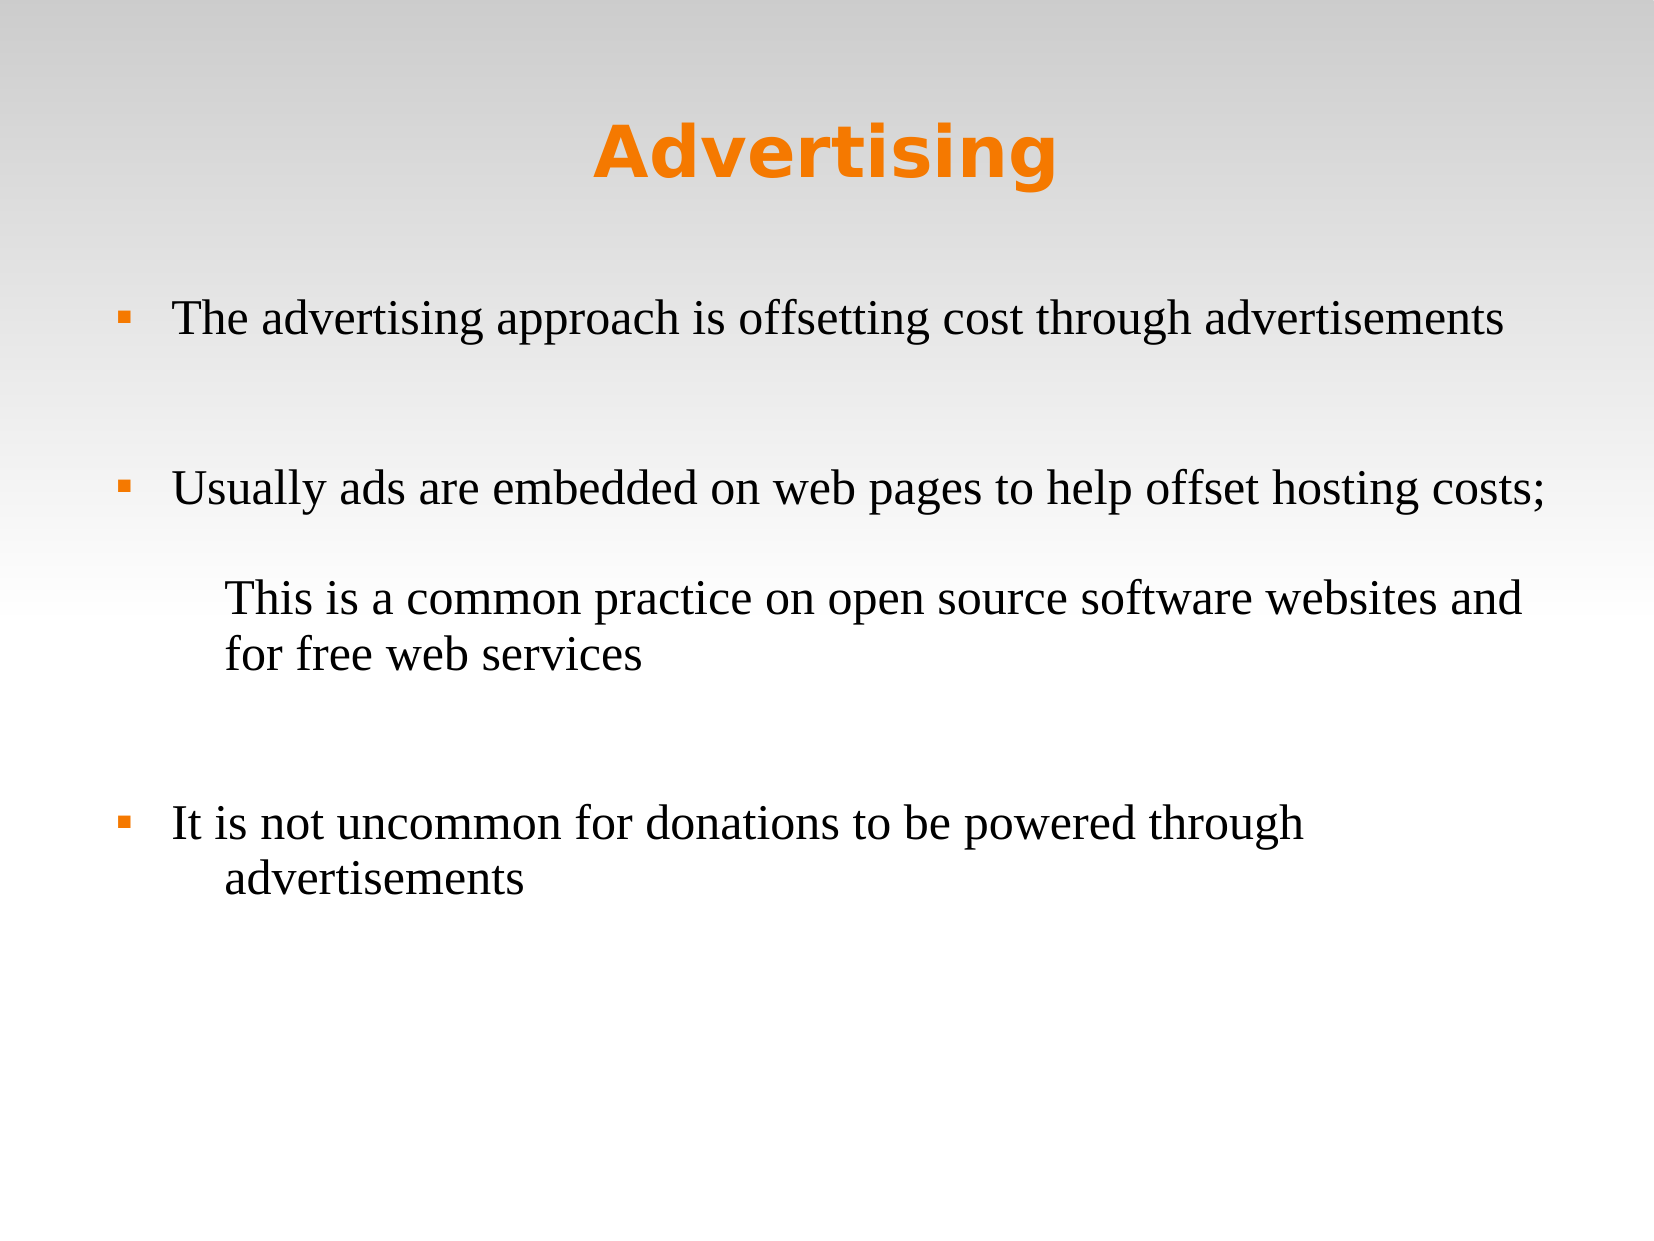

# Advertising
The advertising approach is offsetting cost through advertisements
Usually ads are embedded on web pages to help offset hosting costs;
This is a common practice on open source software websites and for free web services
It is not uncommon for donations to be powered through advertisements